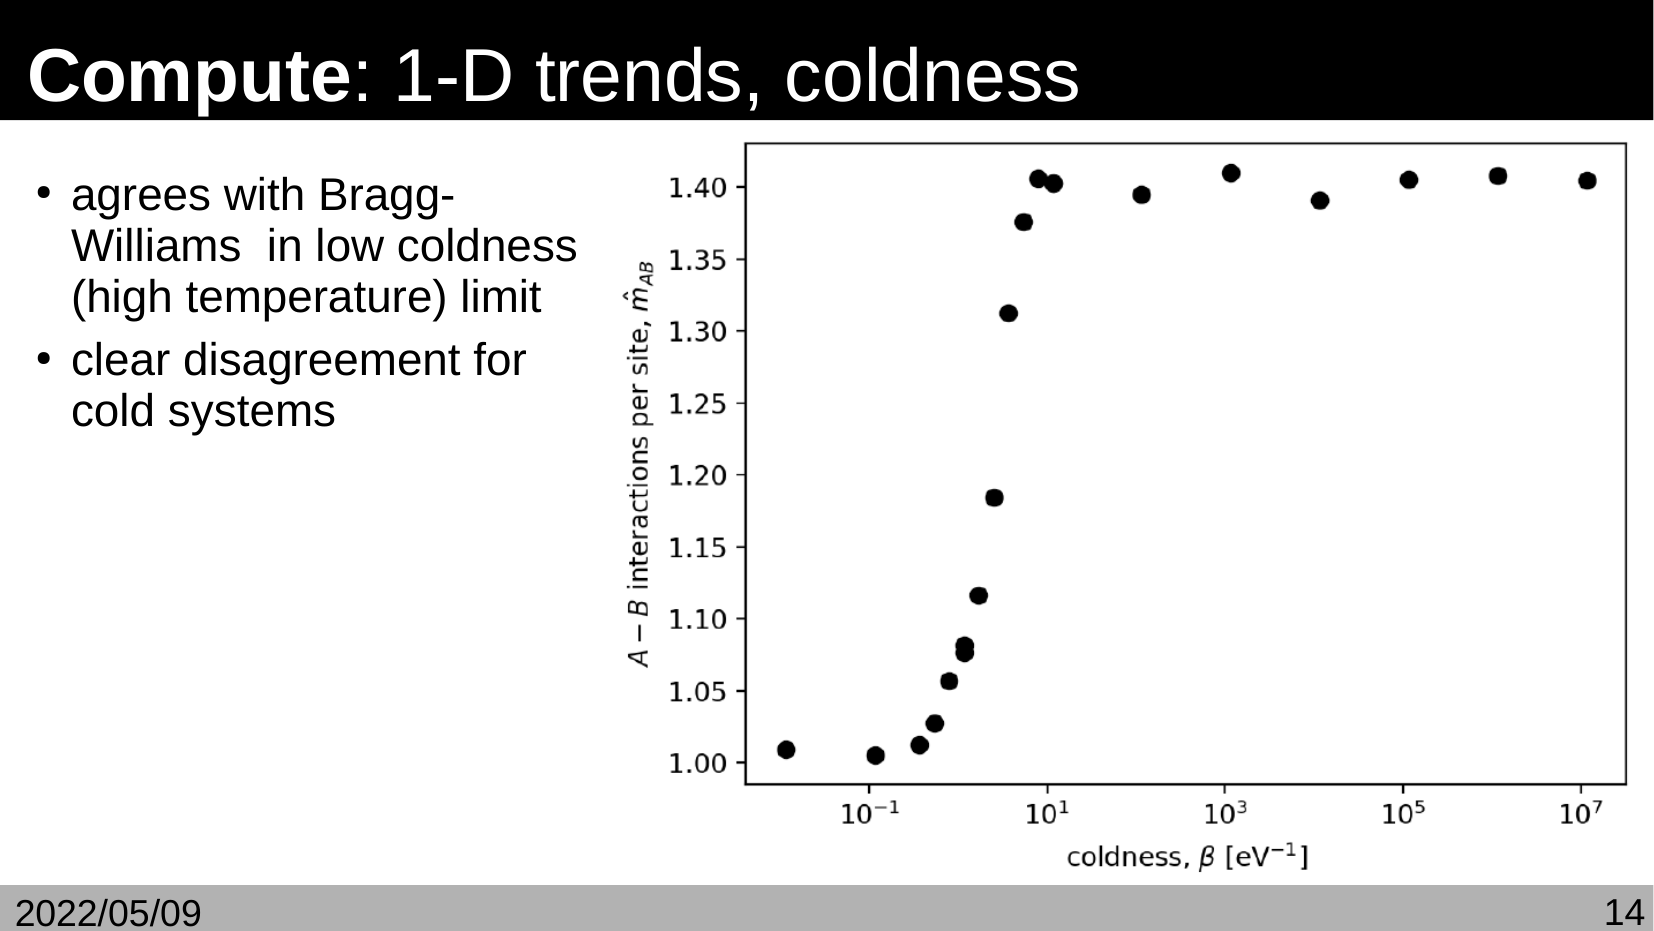

Compute: 1-D trends, coldness
agrees with Bragg-Williams in low coldness (high temperature) limit
clear disagreement for cold systems
2022/05/09